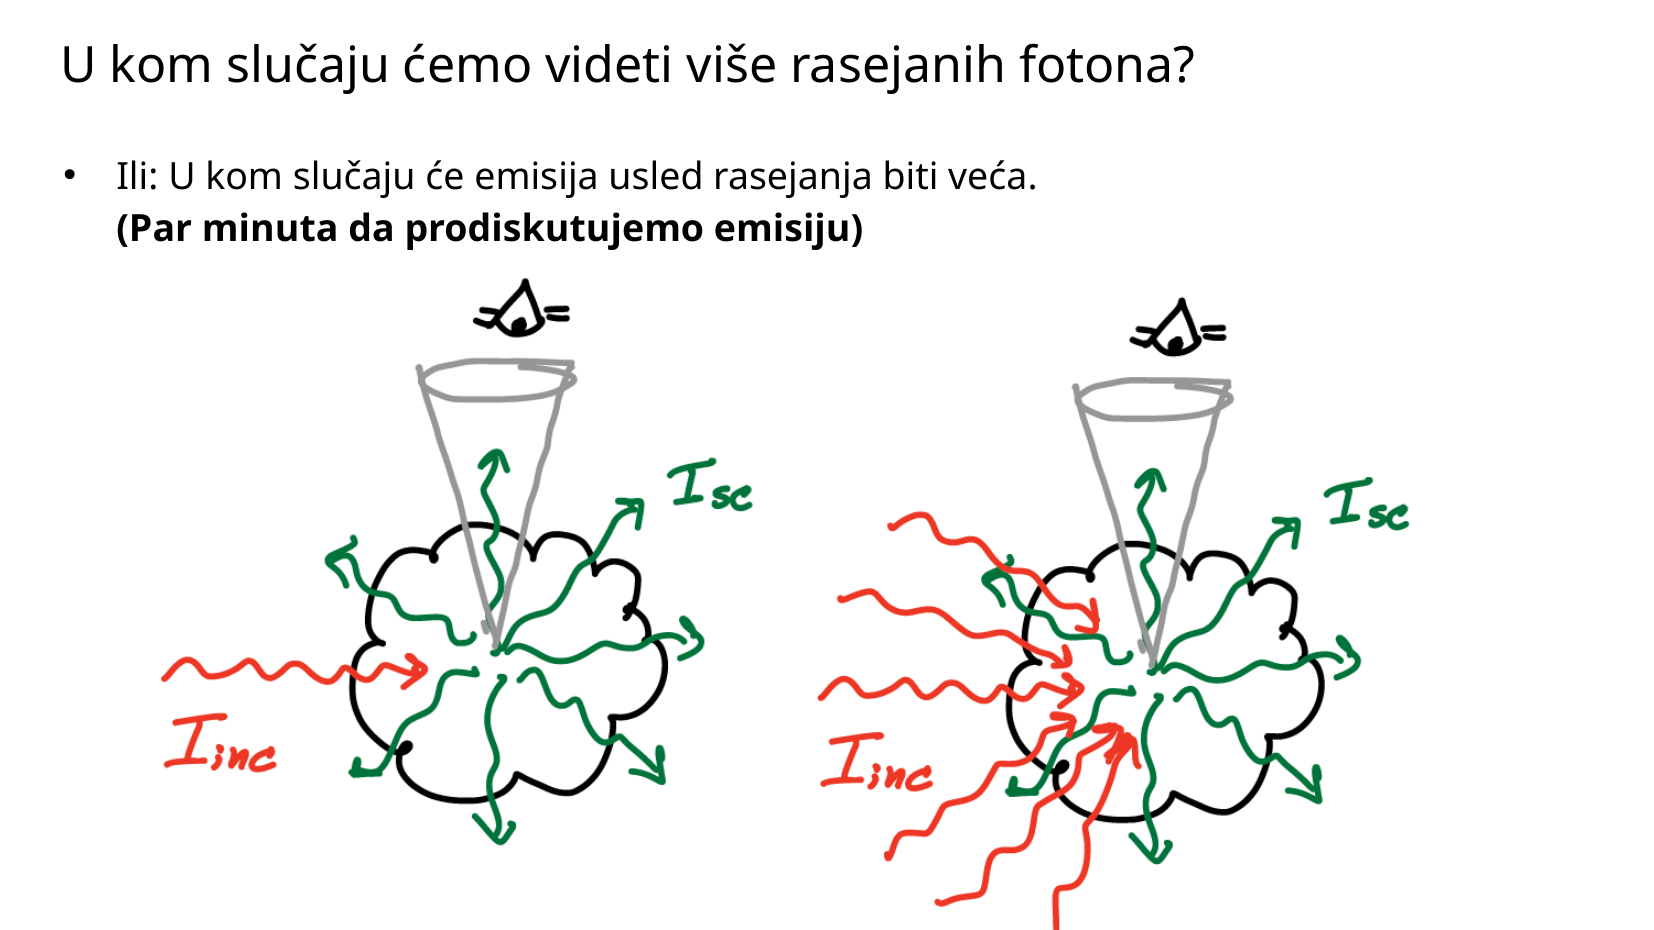

# U kom slučaju ćemo videti više rasejanih fotona?
Ili: U kom slučaju će emisija usled rasejanja biti veća.
(Par minuta da prodiskutujemo emisiju)